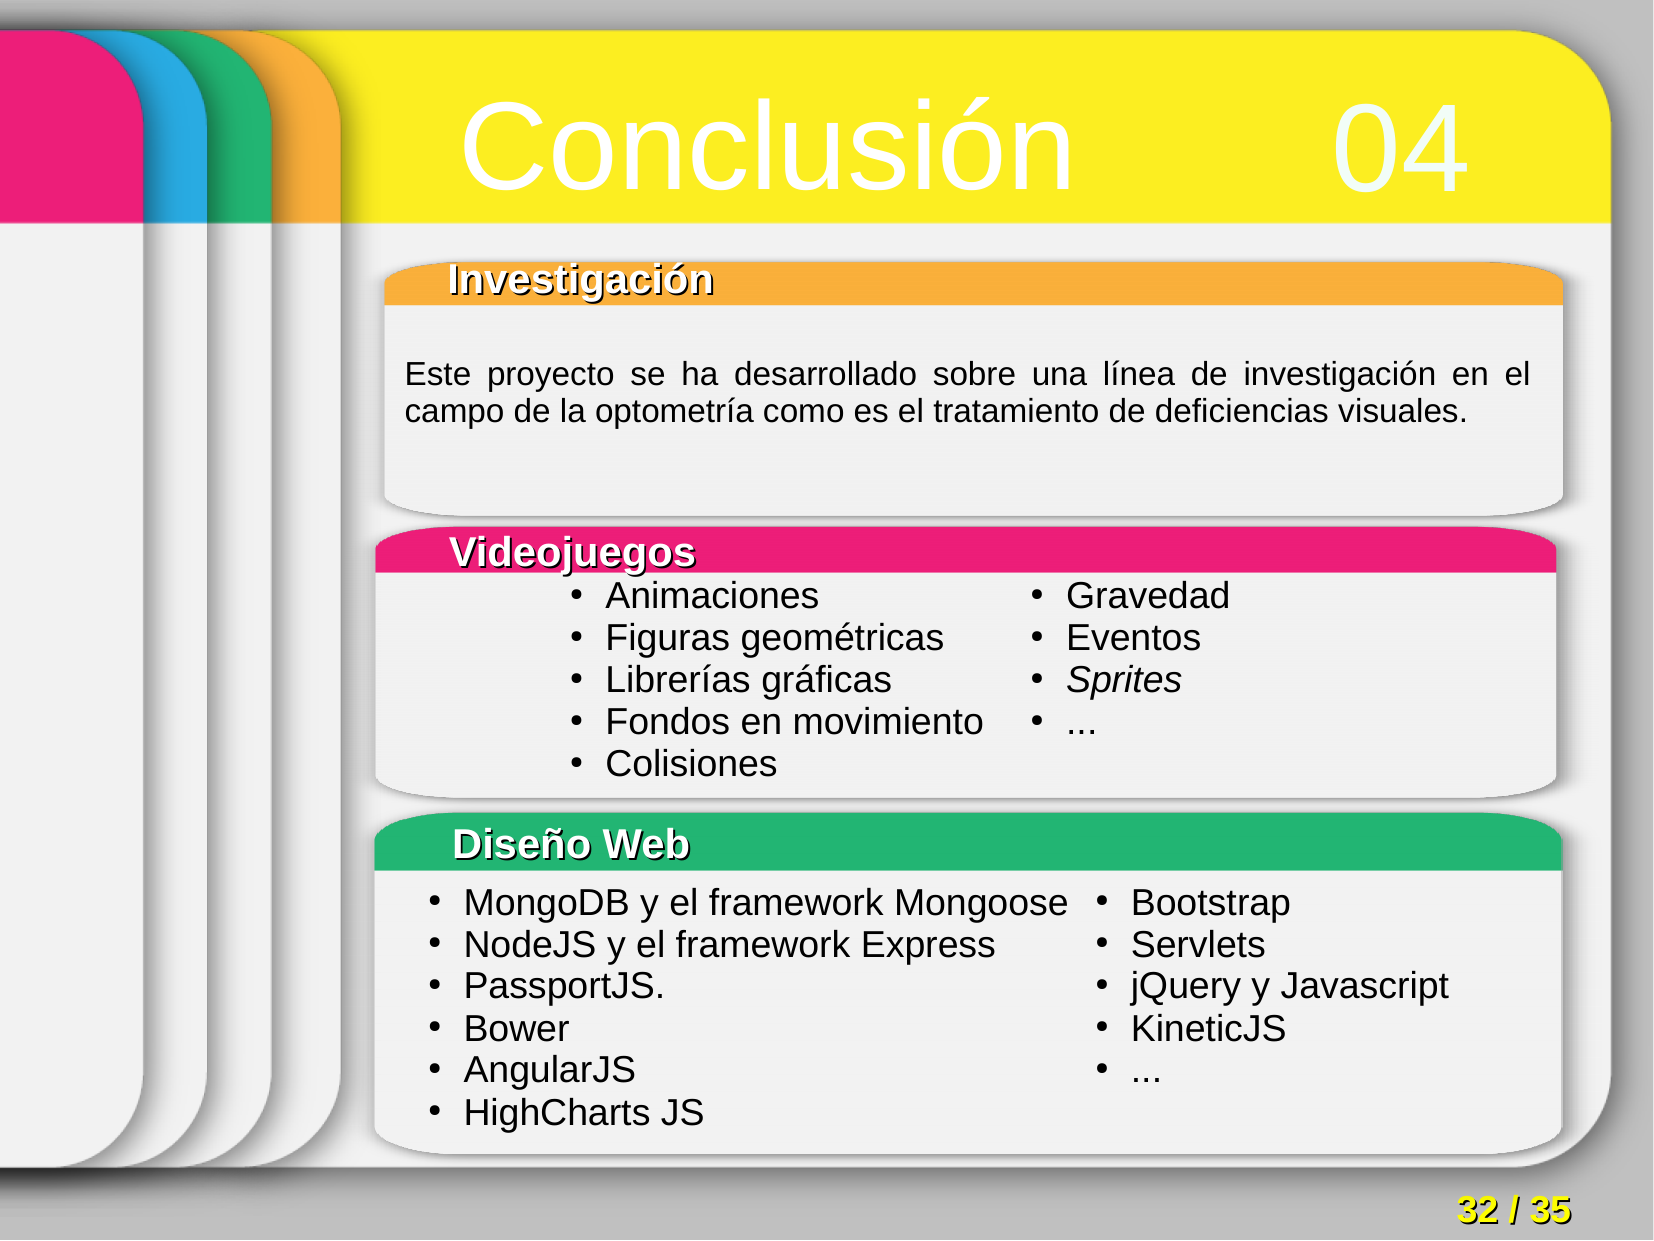

04
# Conclusión
Investigación
Este proyecto se ha desarrollado sobre una línea de investigación en el campo de la optometría como es el tratamiento de deficiencias visuales.
Videojuegos
Animaciones
Figuras geométricas
Librerías gráficas
Fondos en movimiento
Colisiones
Gravedad
Eventos
Sprites
...
Diseño Web
MongoDB y el framework Mongoose
NodeJS y el framework Express
PassportJS.
Bower
AngularJS
HighCharts JS
Bootstrap
Servlets
jQuery y Javascript
KineticJS
...